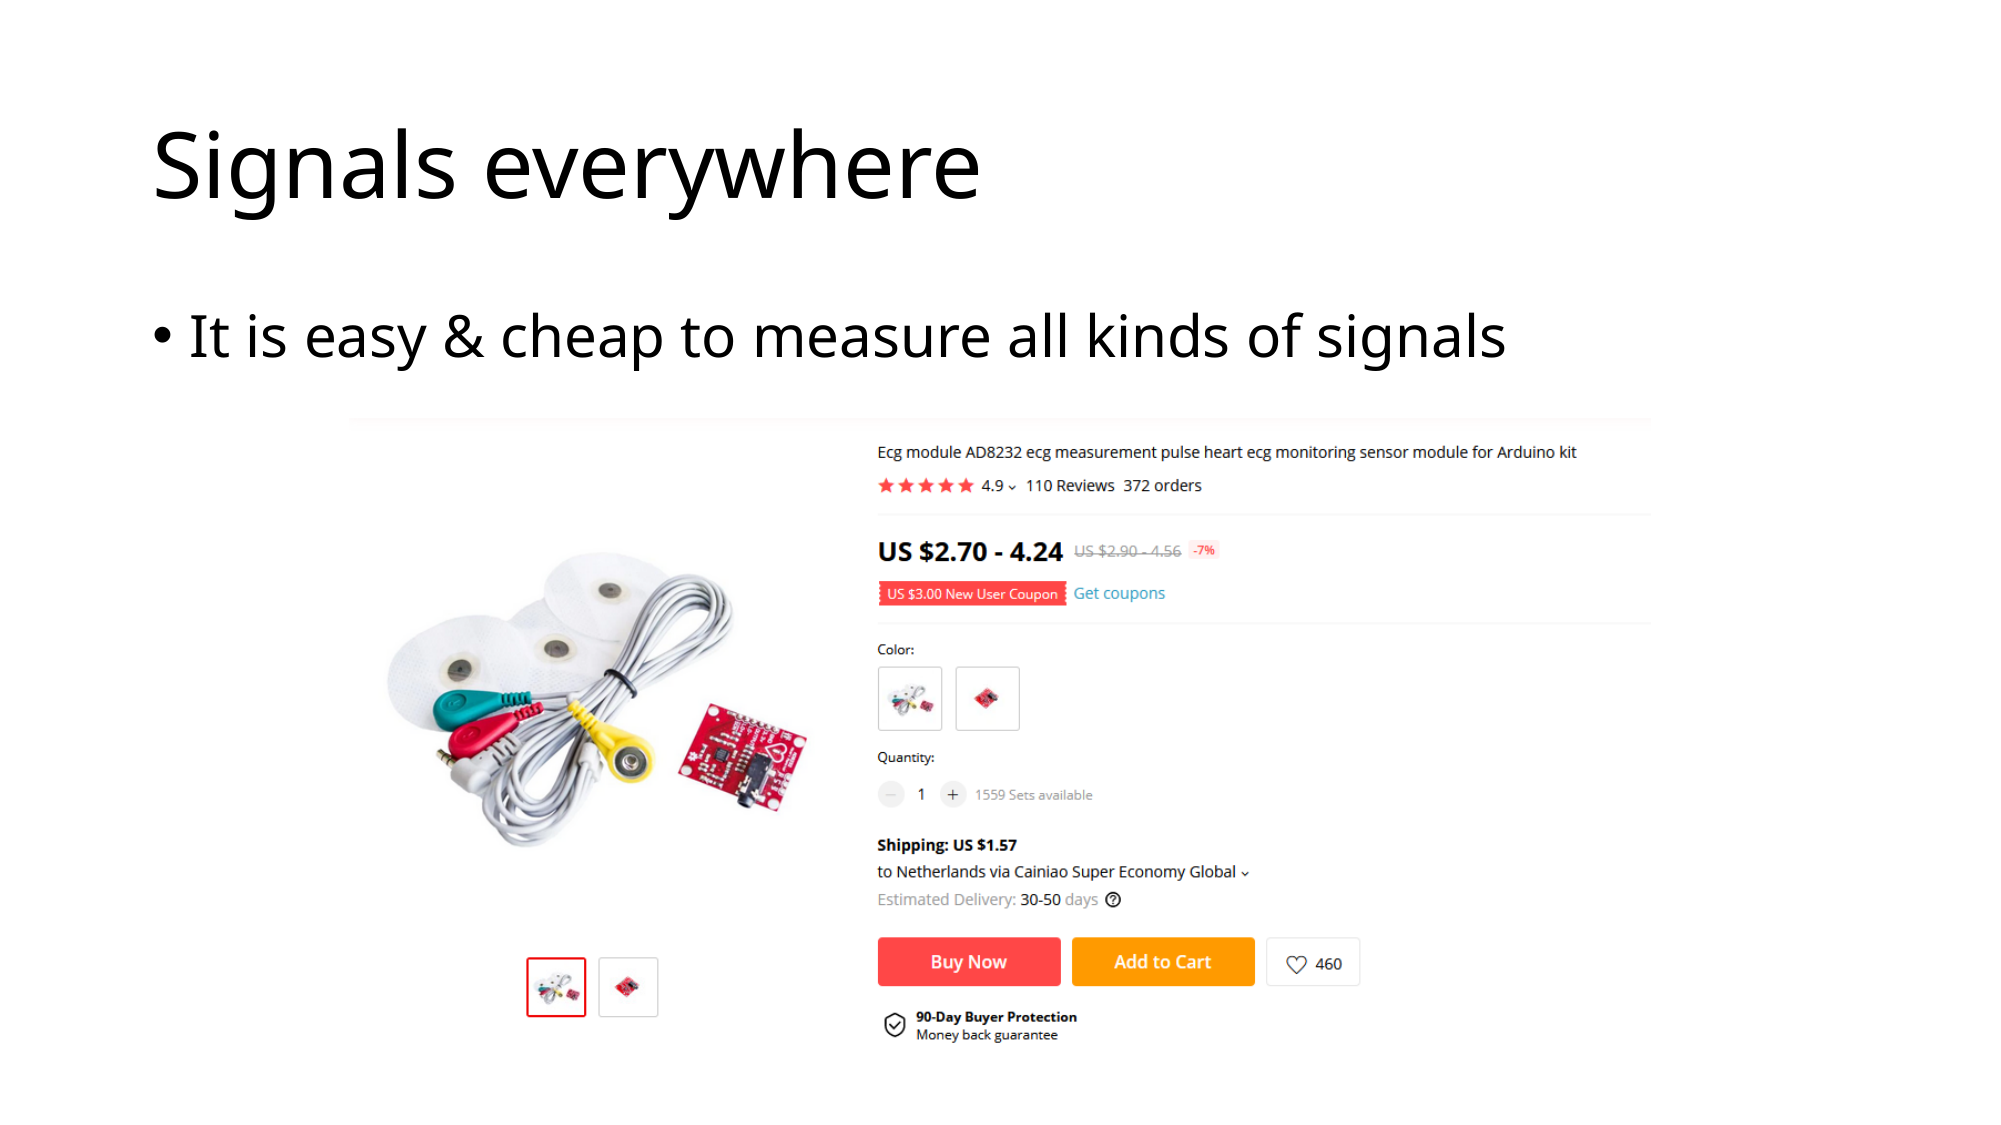

# Signals everywhere
It is easy & cheap to measure all kinds of signals